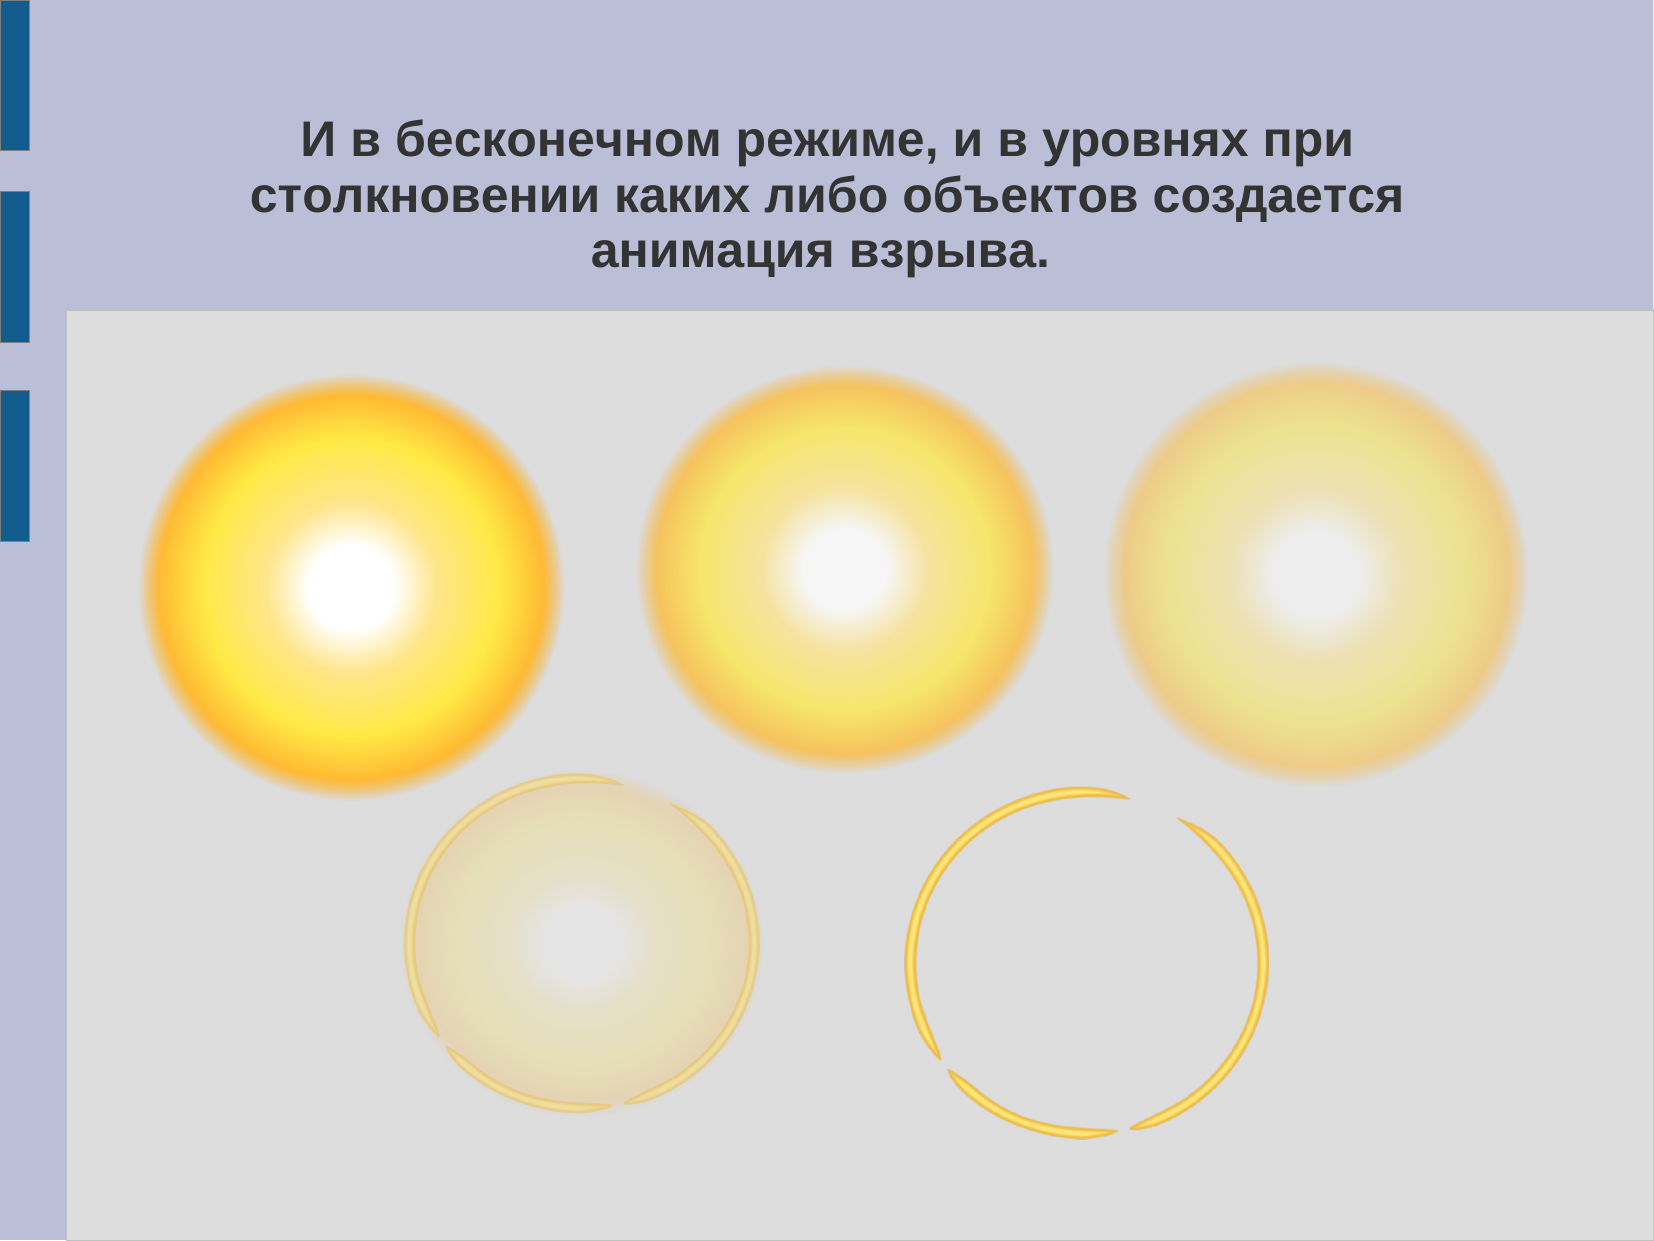

# И в бесконечном режиме, и в уровнях при столкновении каких либо объектов создается анимация взрыва.